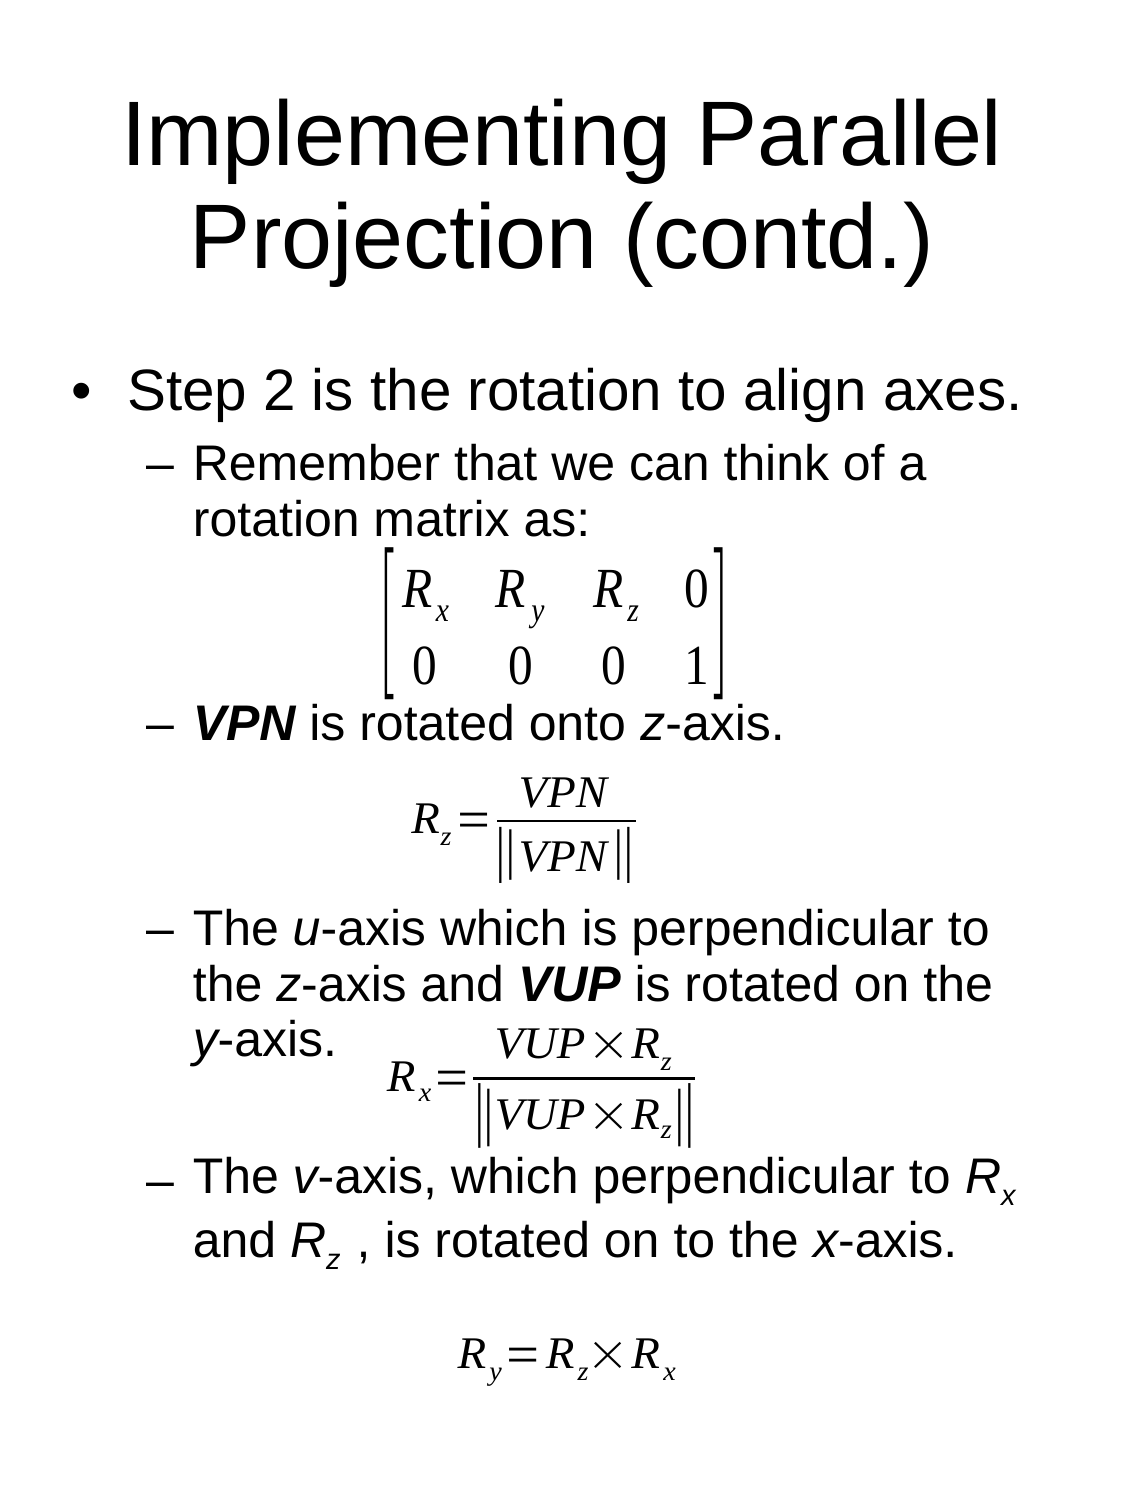

# Implementing Parallel Projection (contd.)
Step 2 is the rotation to align axes.
Remember that we can think of a rotation matrix as:
VPN is rotated onto z-axis.
The u-axis which is perpendicular to the z-axis and VUP is rotated on the y-axis.
The v-axis, which perpendicular to Rx and Rz , is rotated on to the x-axis.